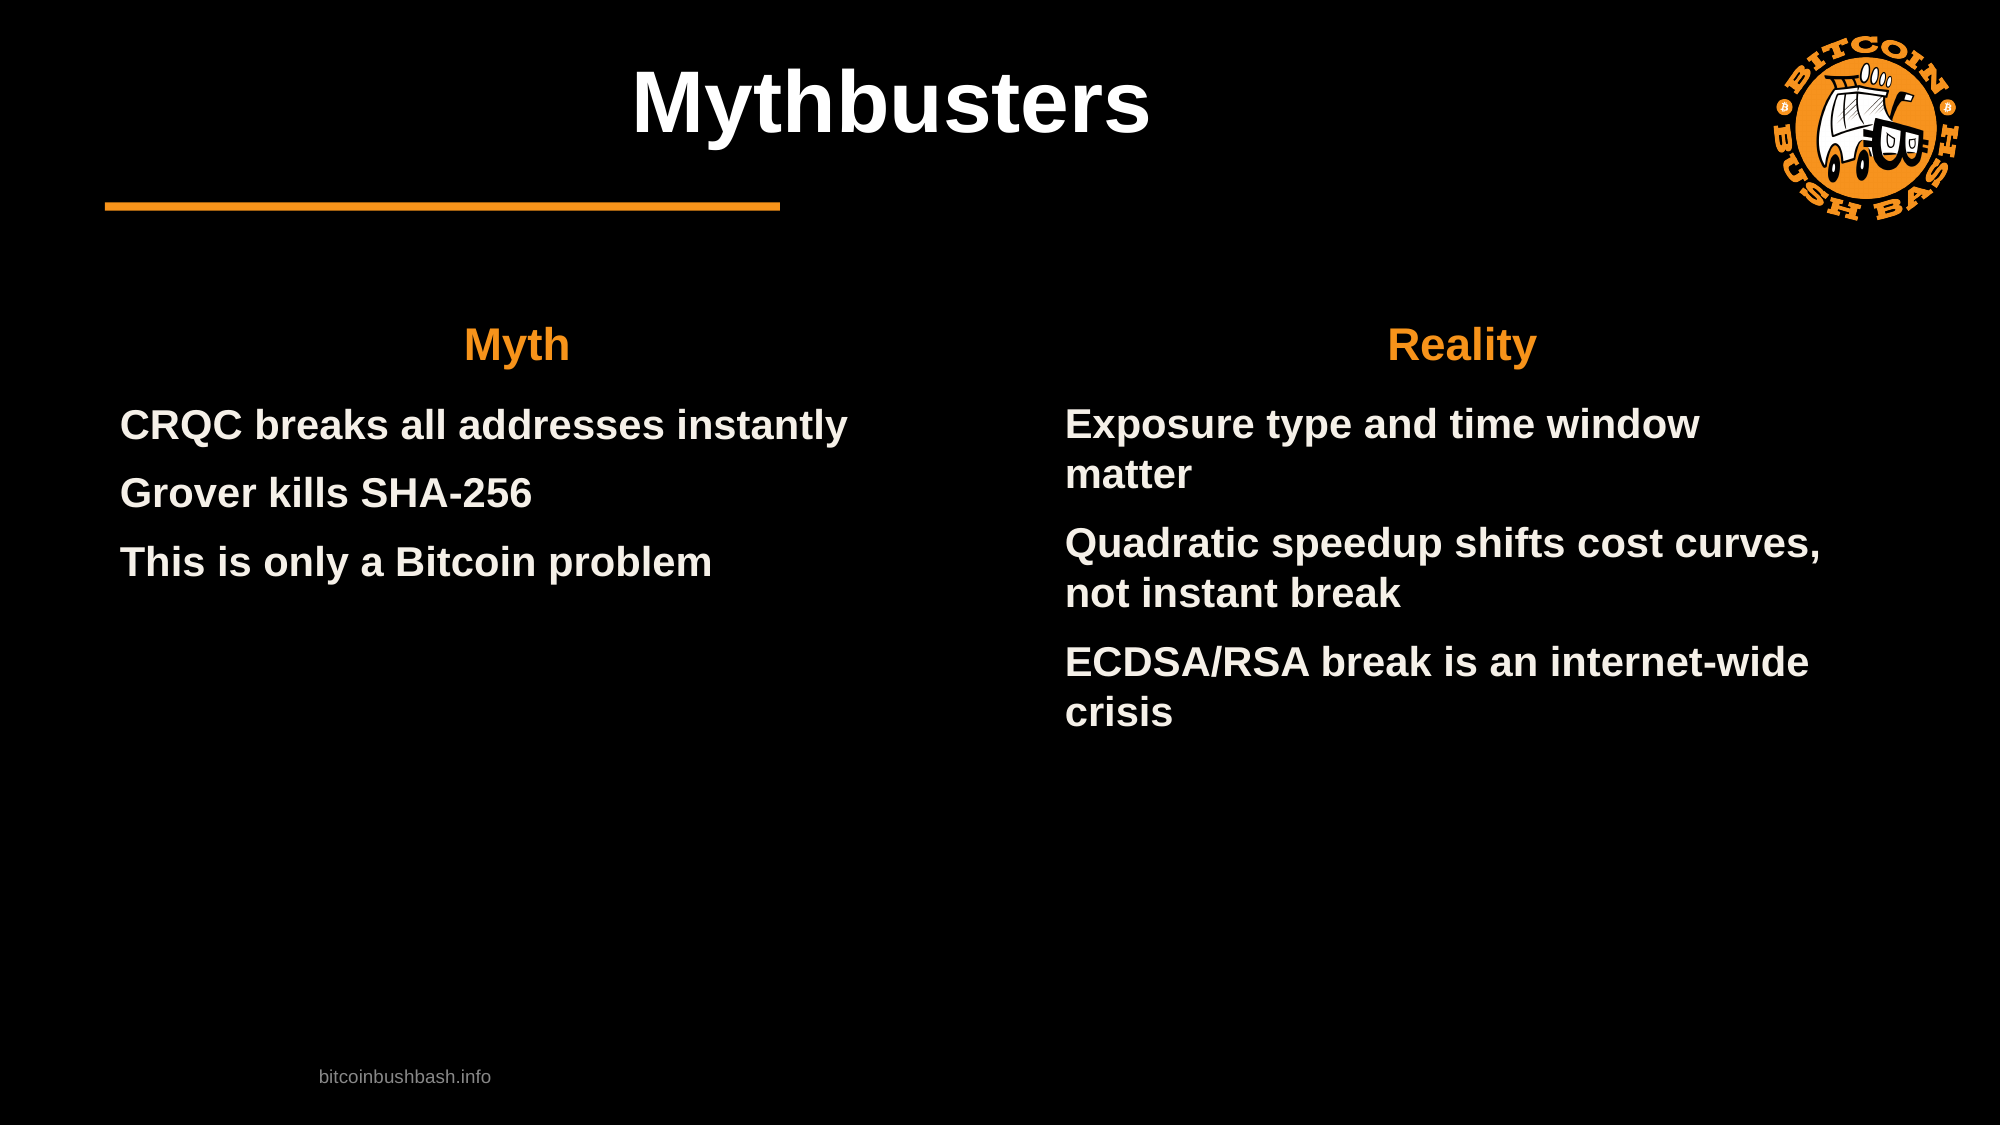

Mythbusters
Myth
Reality
CRQC breaks all addresses instantly
Grover kills SHA-256
This is only a Bitcoin problem
Exposure type and time window matter
Quadratic speedup shifts cost curves, not instant break
ECDSA/RSA break is an internet-wide crisis
bitcoinbushbash.info